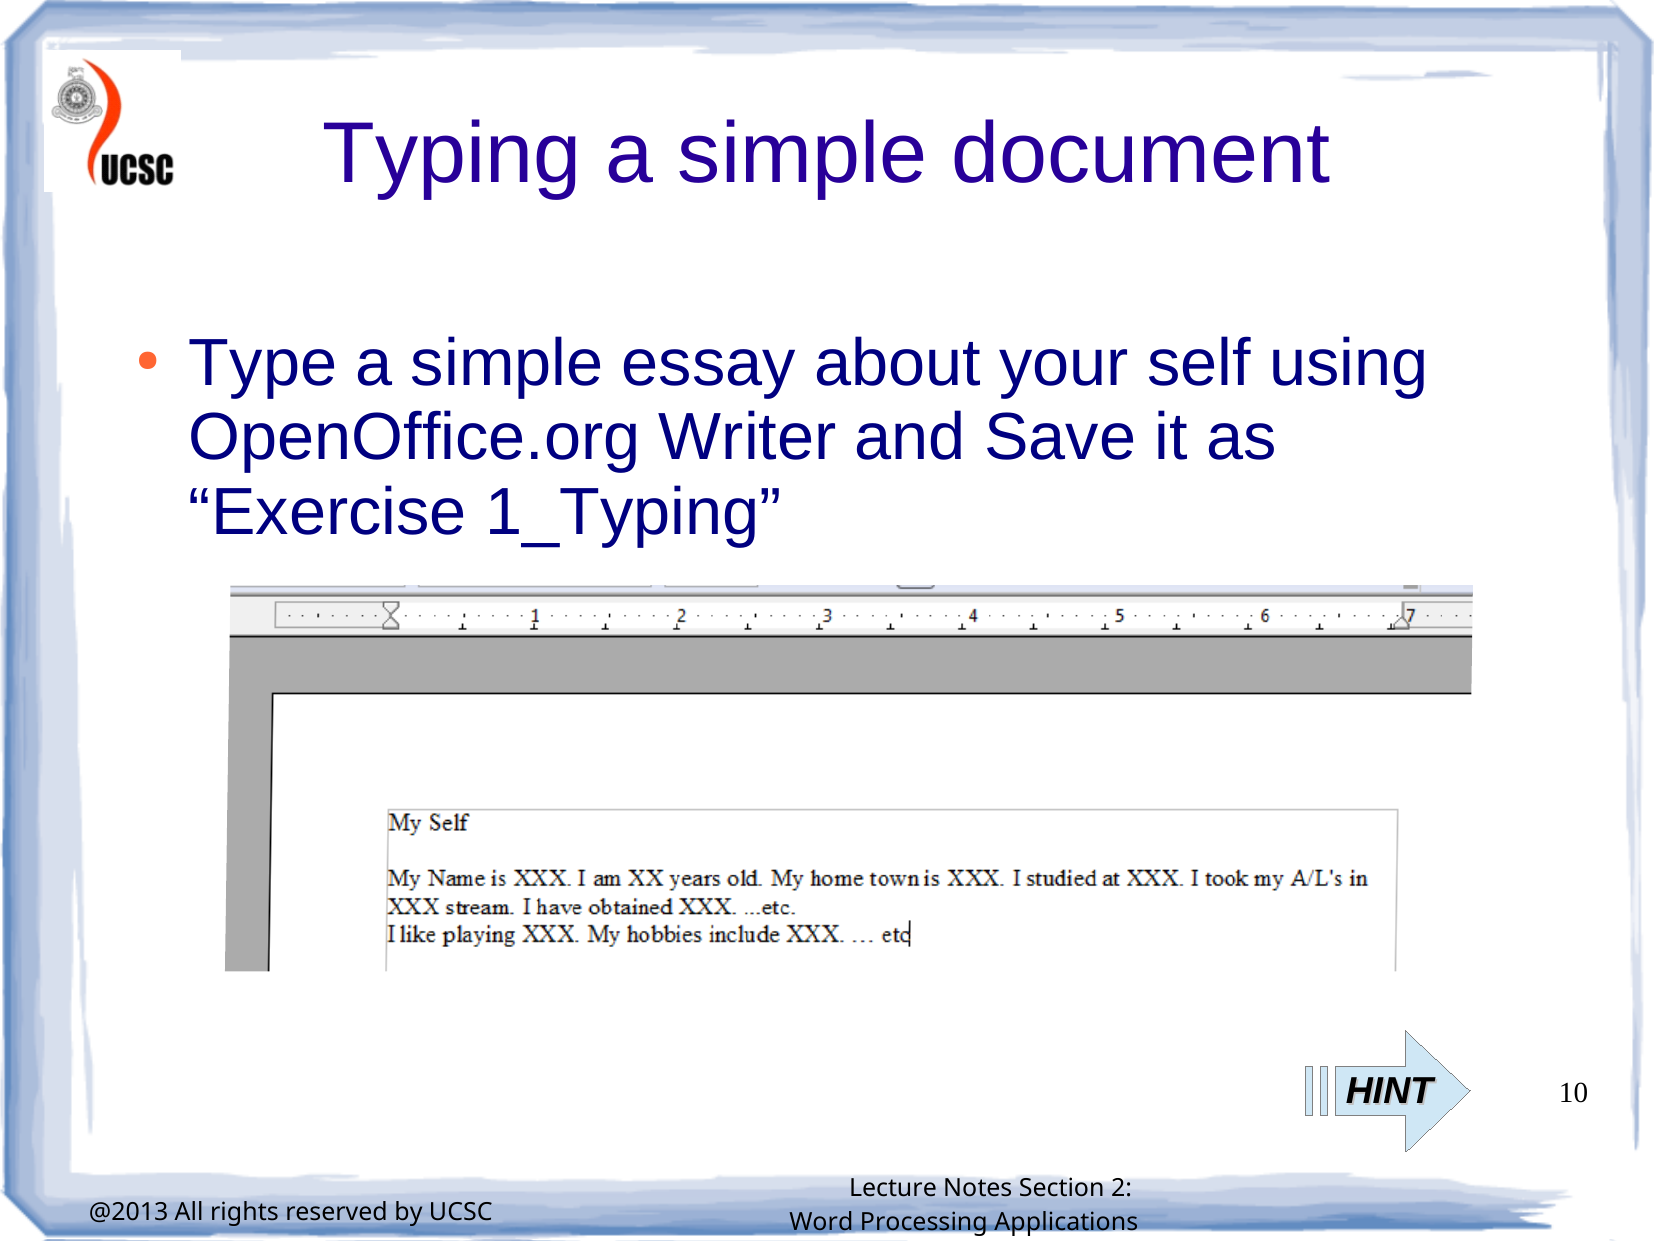

# Typing a simple document
Type a simple essay about your self using OpenOffice.org Writer and Save it as “Exercise 1_Typing”
HINT
10